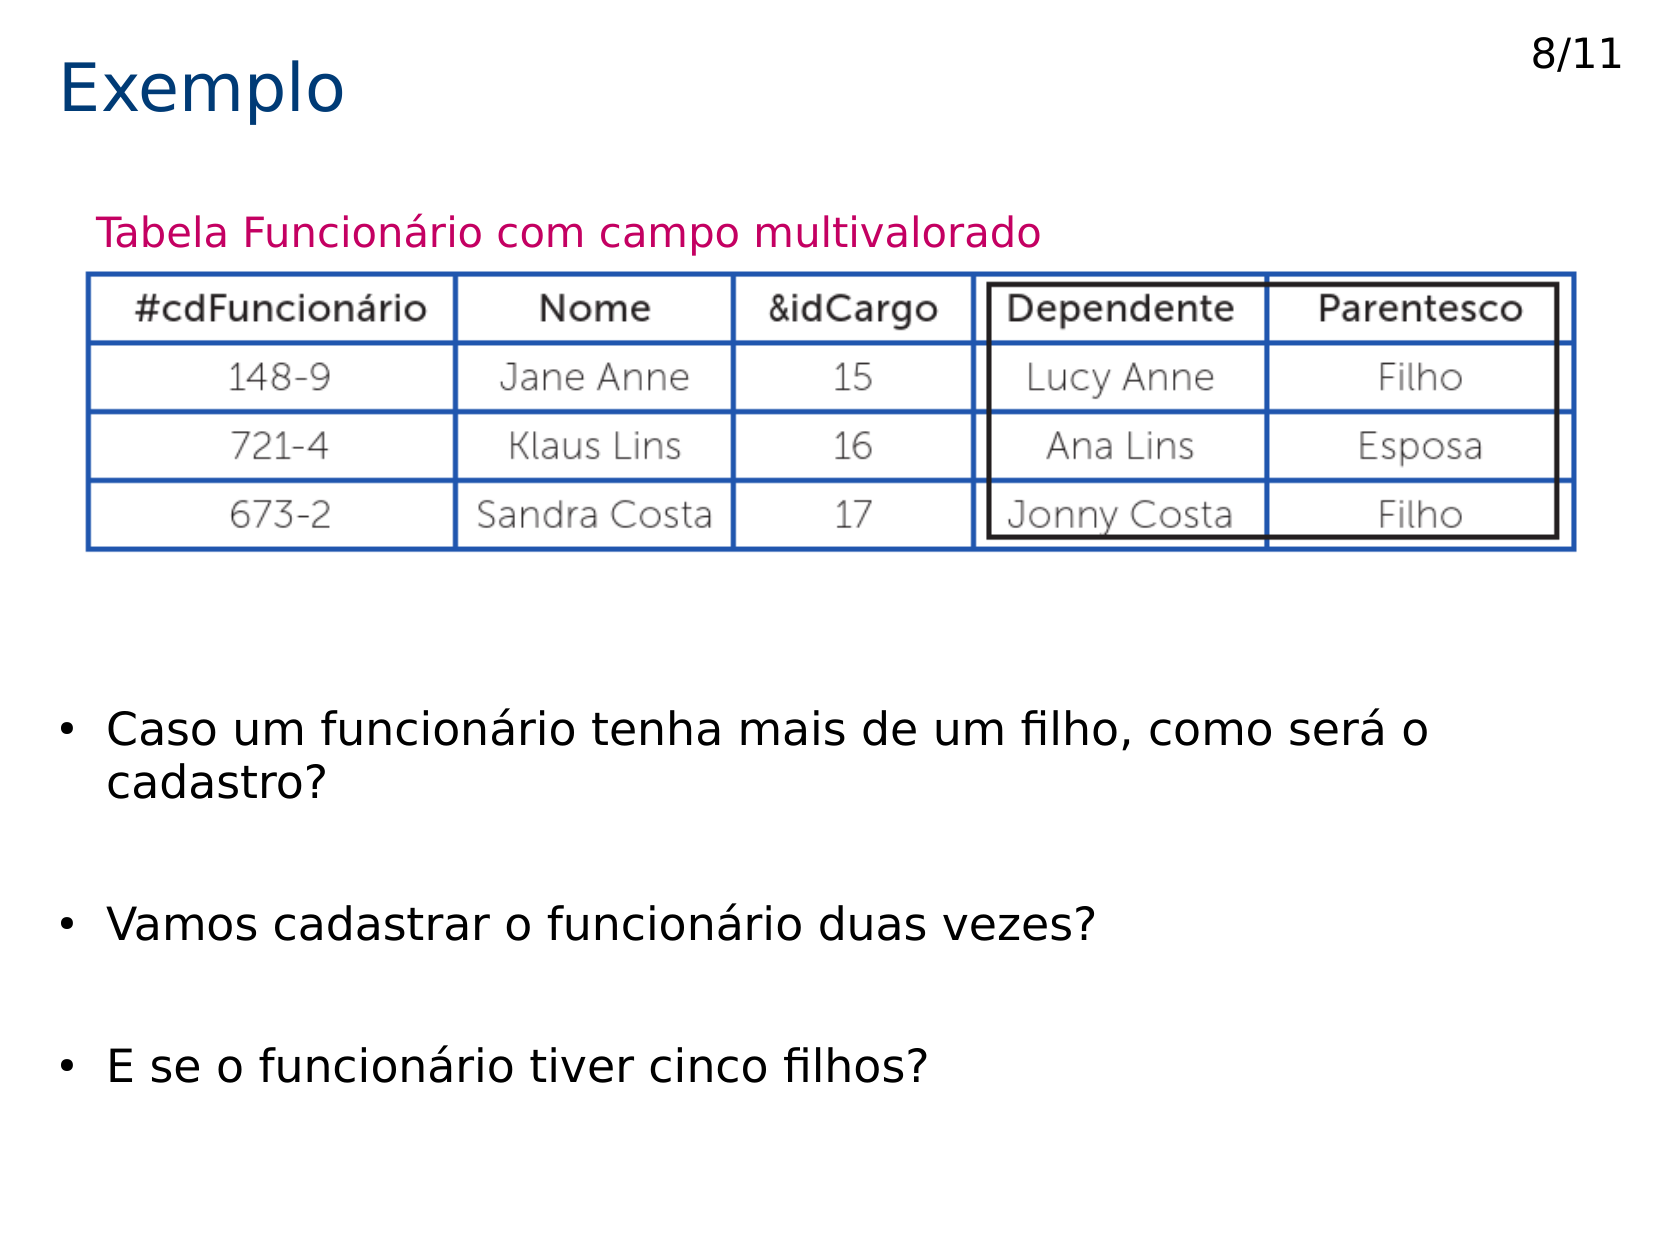

# Exemplo
8
Tabela Funcionário com campo multivalorado
Caso um funcionário tenha mais de um filho, como será o cadastro?
Vamos cadastrar o funcionário duas vezes?
E se o funcionário tiver cinco filhos?